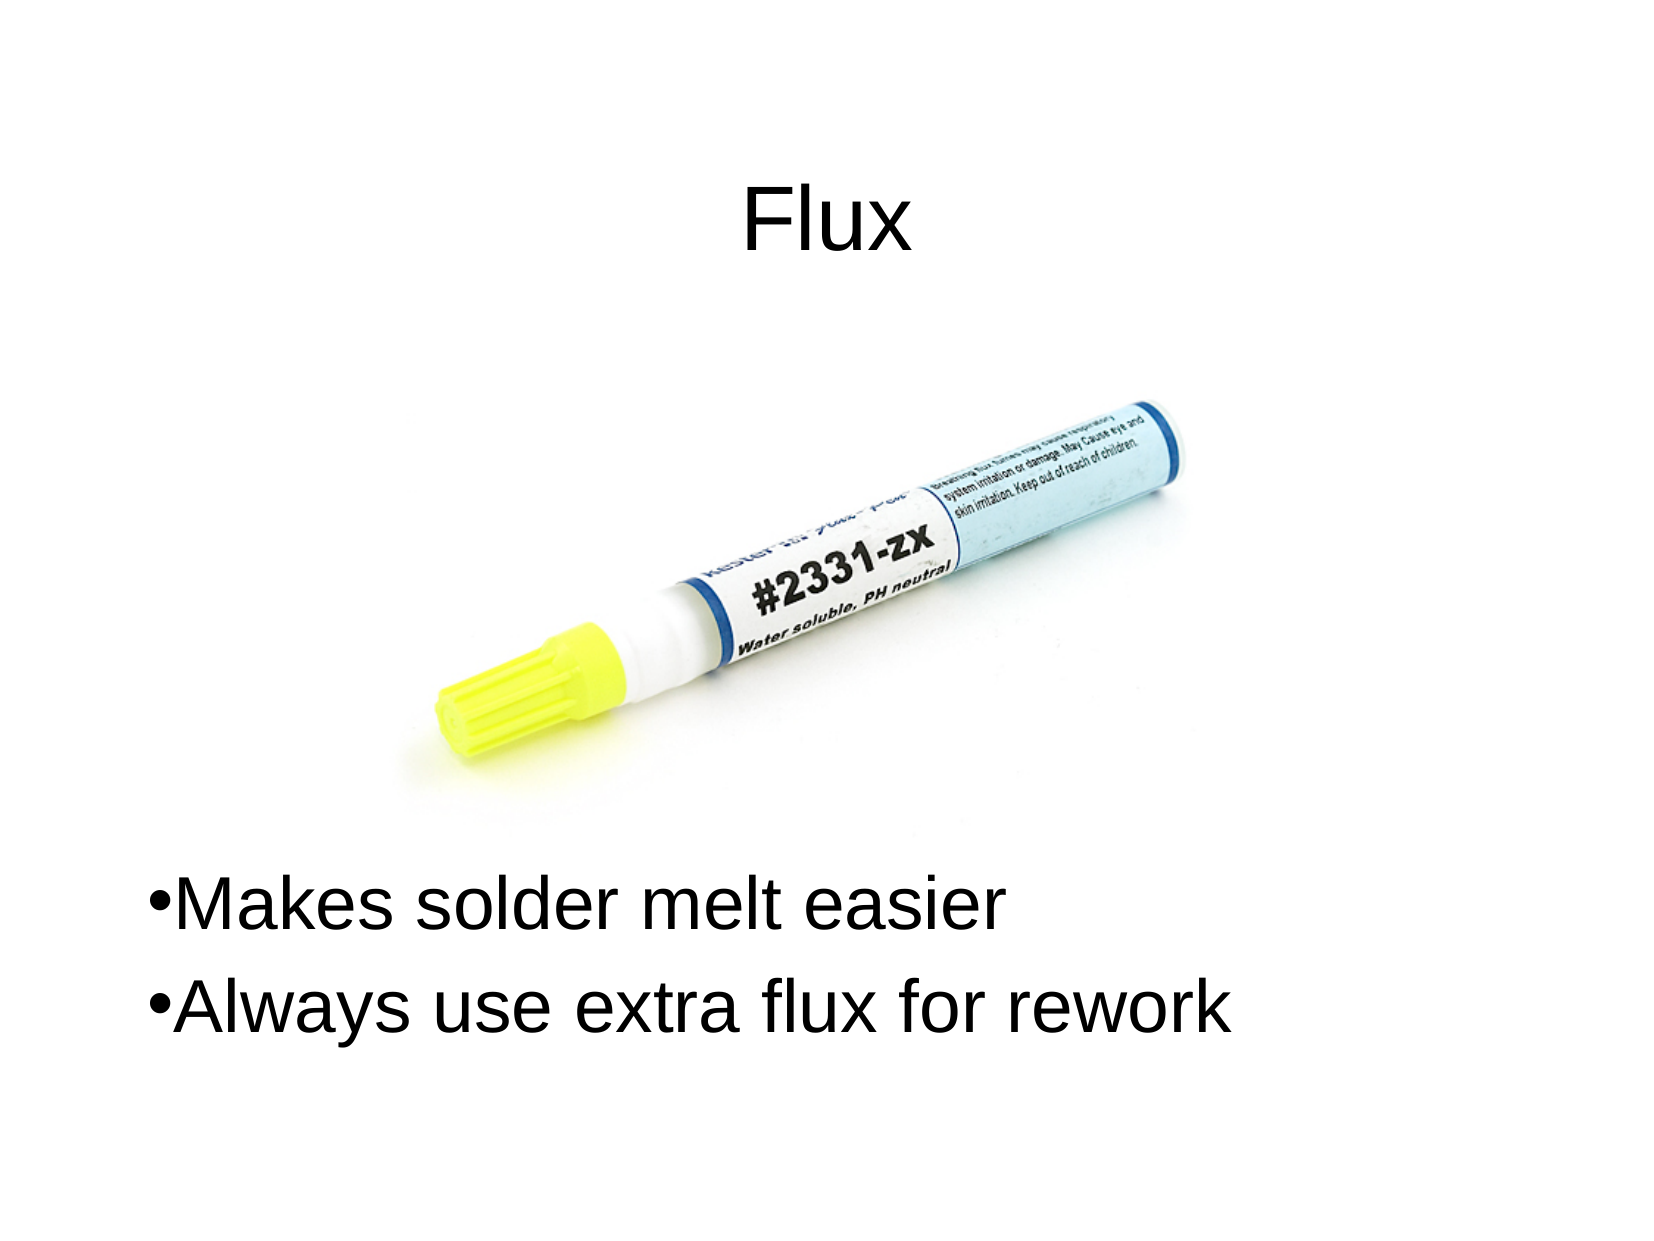

# Flux
Makes solder melt easier
Always use extra flux for rework